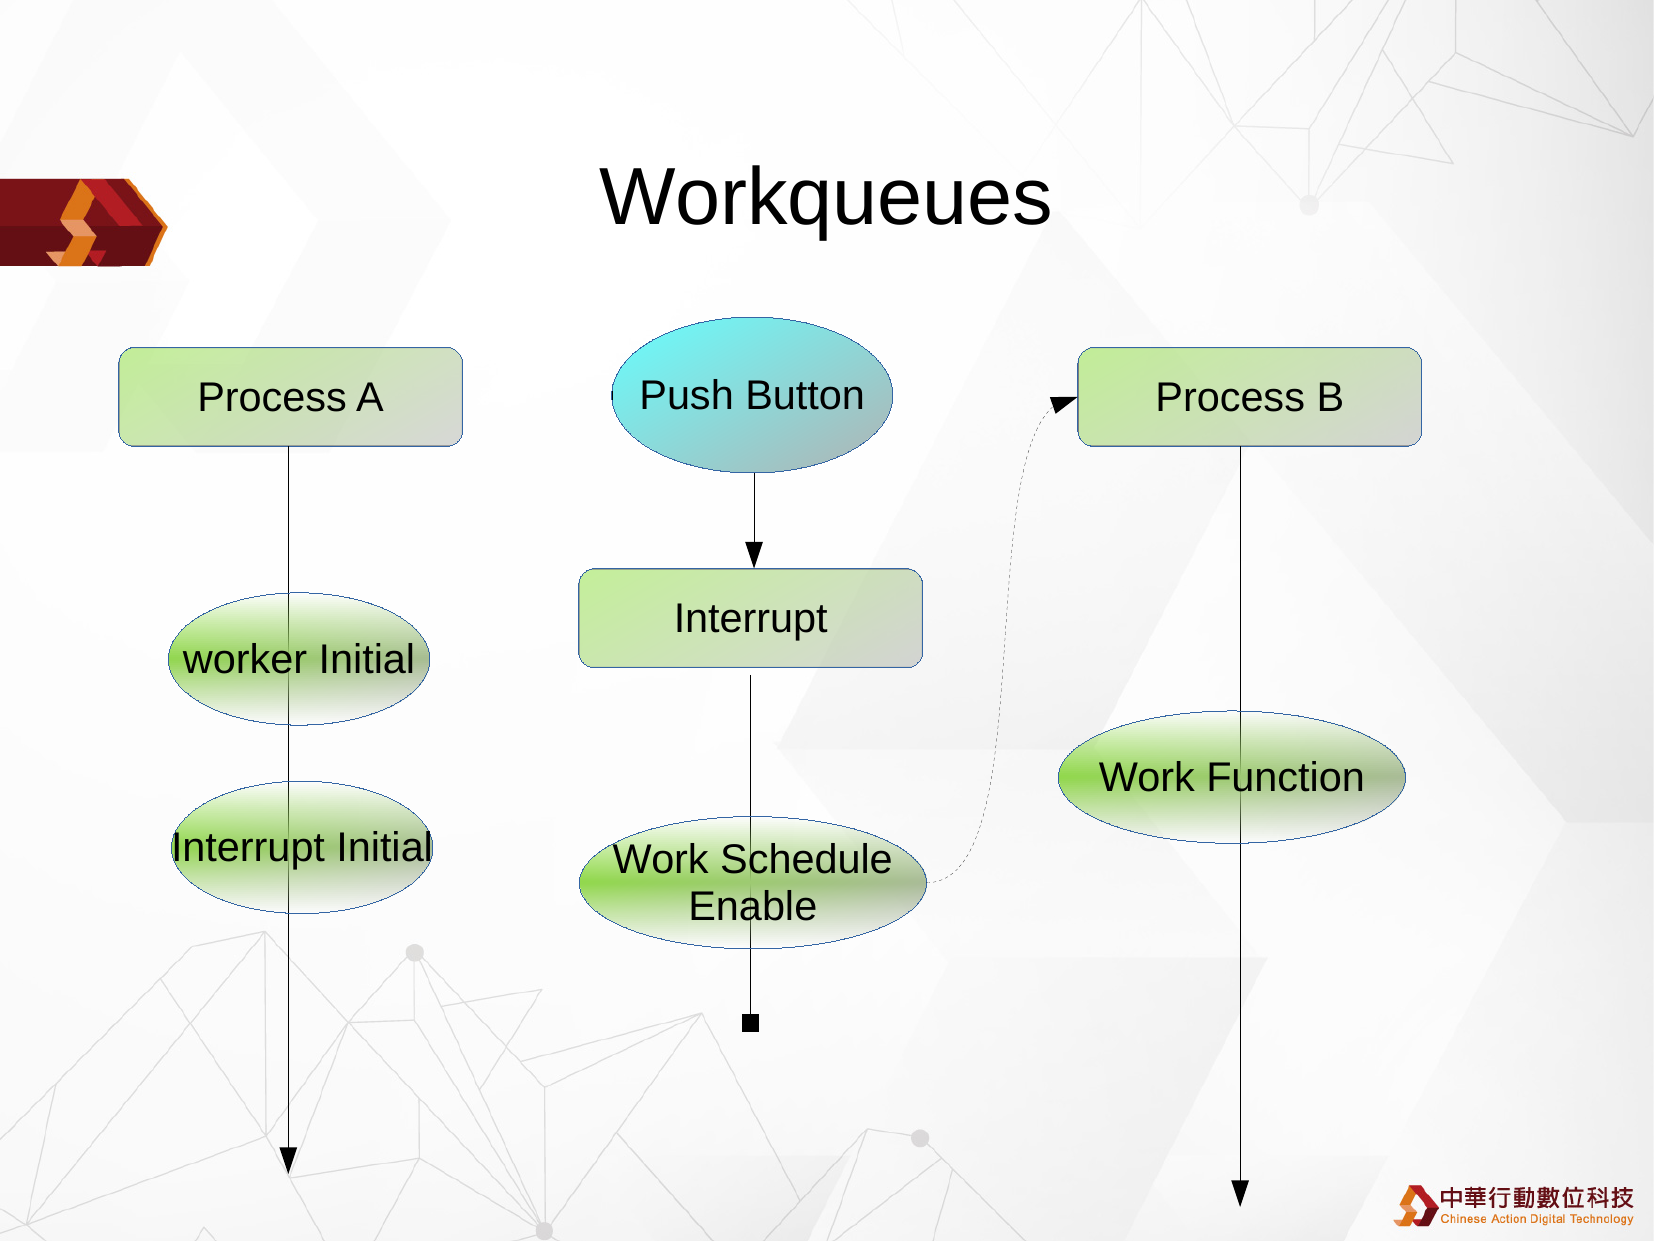

# Workqueues
Push Button
Process A
Process B
Interrupt
worker Initial
Work Function
Interrupt Initial
Work Schedule
Enable